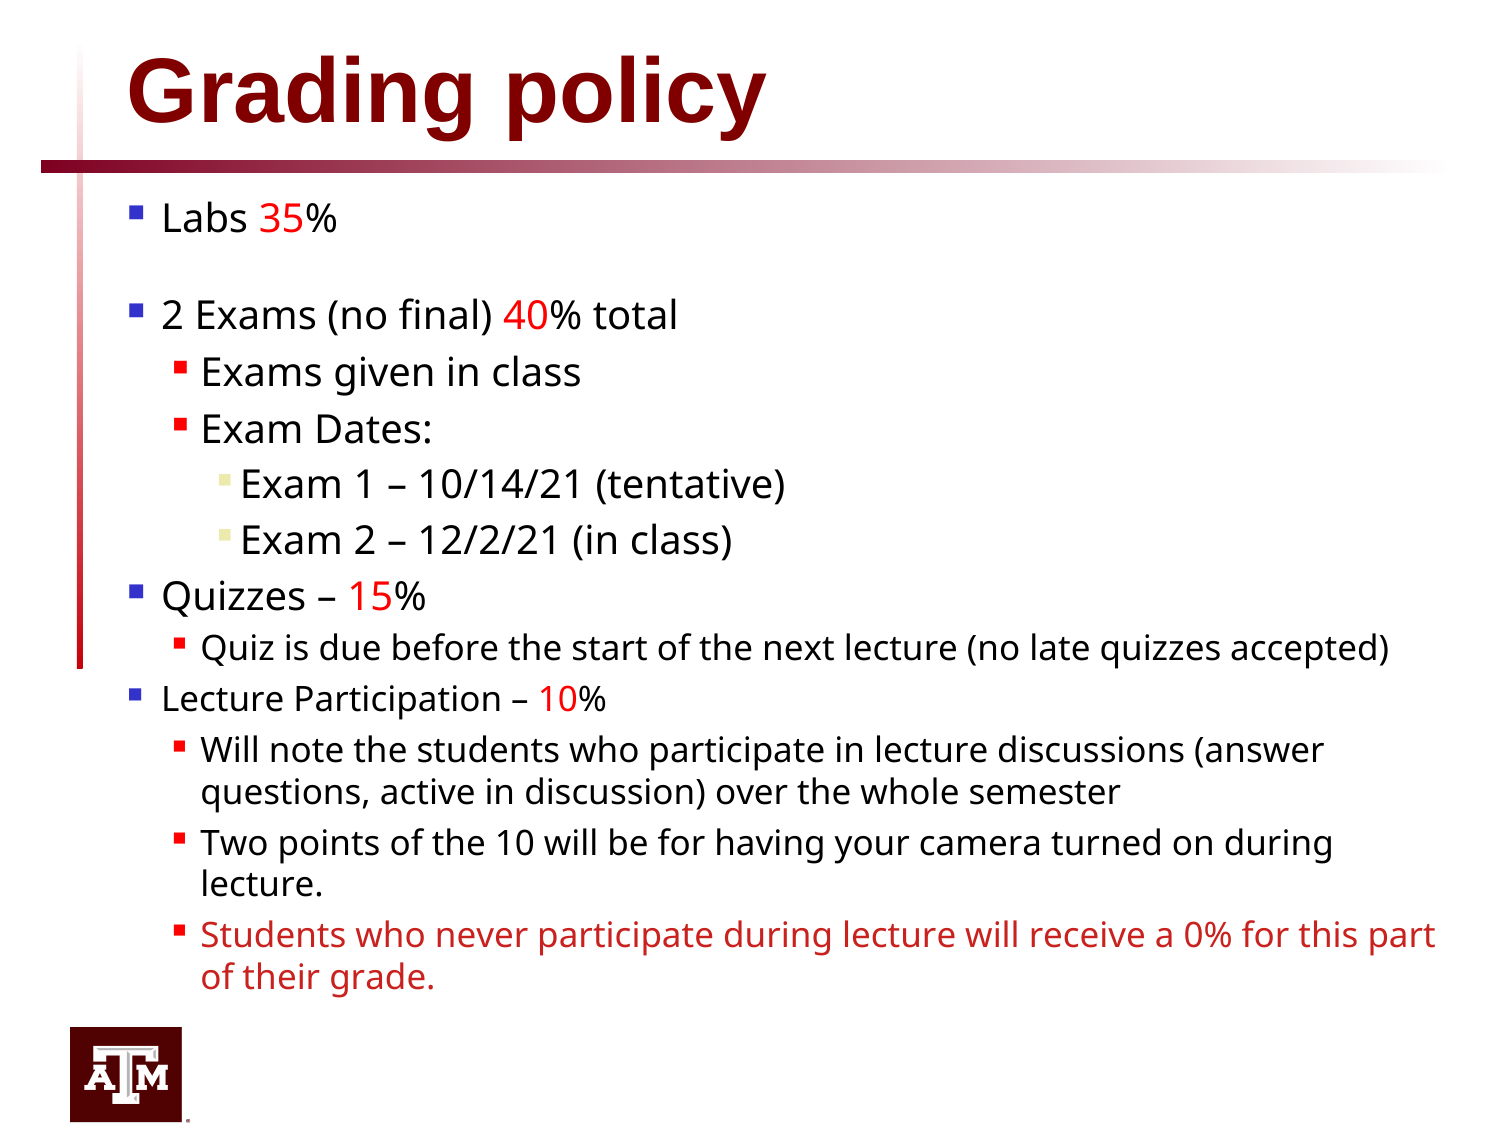

# Grading policy
Labs 35%
2 Exams (no final) 40% total
Exams given in class
Exam Dates:
Exam 1 – 10/14/21 (tentative)
Exam 2 – 12/2/21 (in class)
Quizzes – 15%
Quiz is due before the start of the next lecture (no late quizzes accepted)
Lecture Participation – 10%
Will note the students who participate in lecture discussions (answer questions, active in discussion) over the whole semester
Two points of the 10 will be for having your camera turned on during lecture.
Students who never participate during lecture will receive a 0% for this part of their grade.